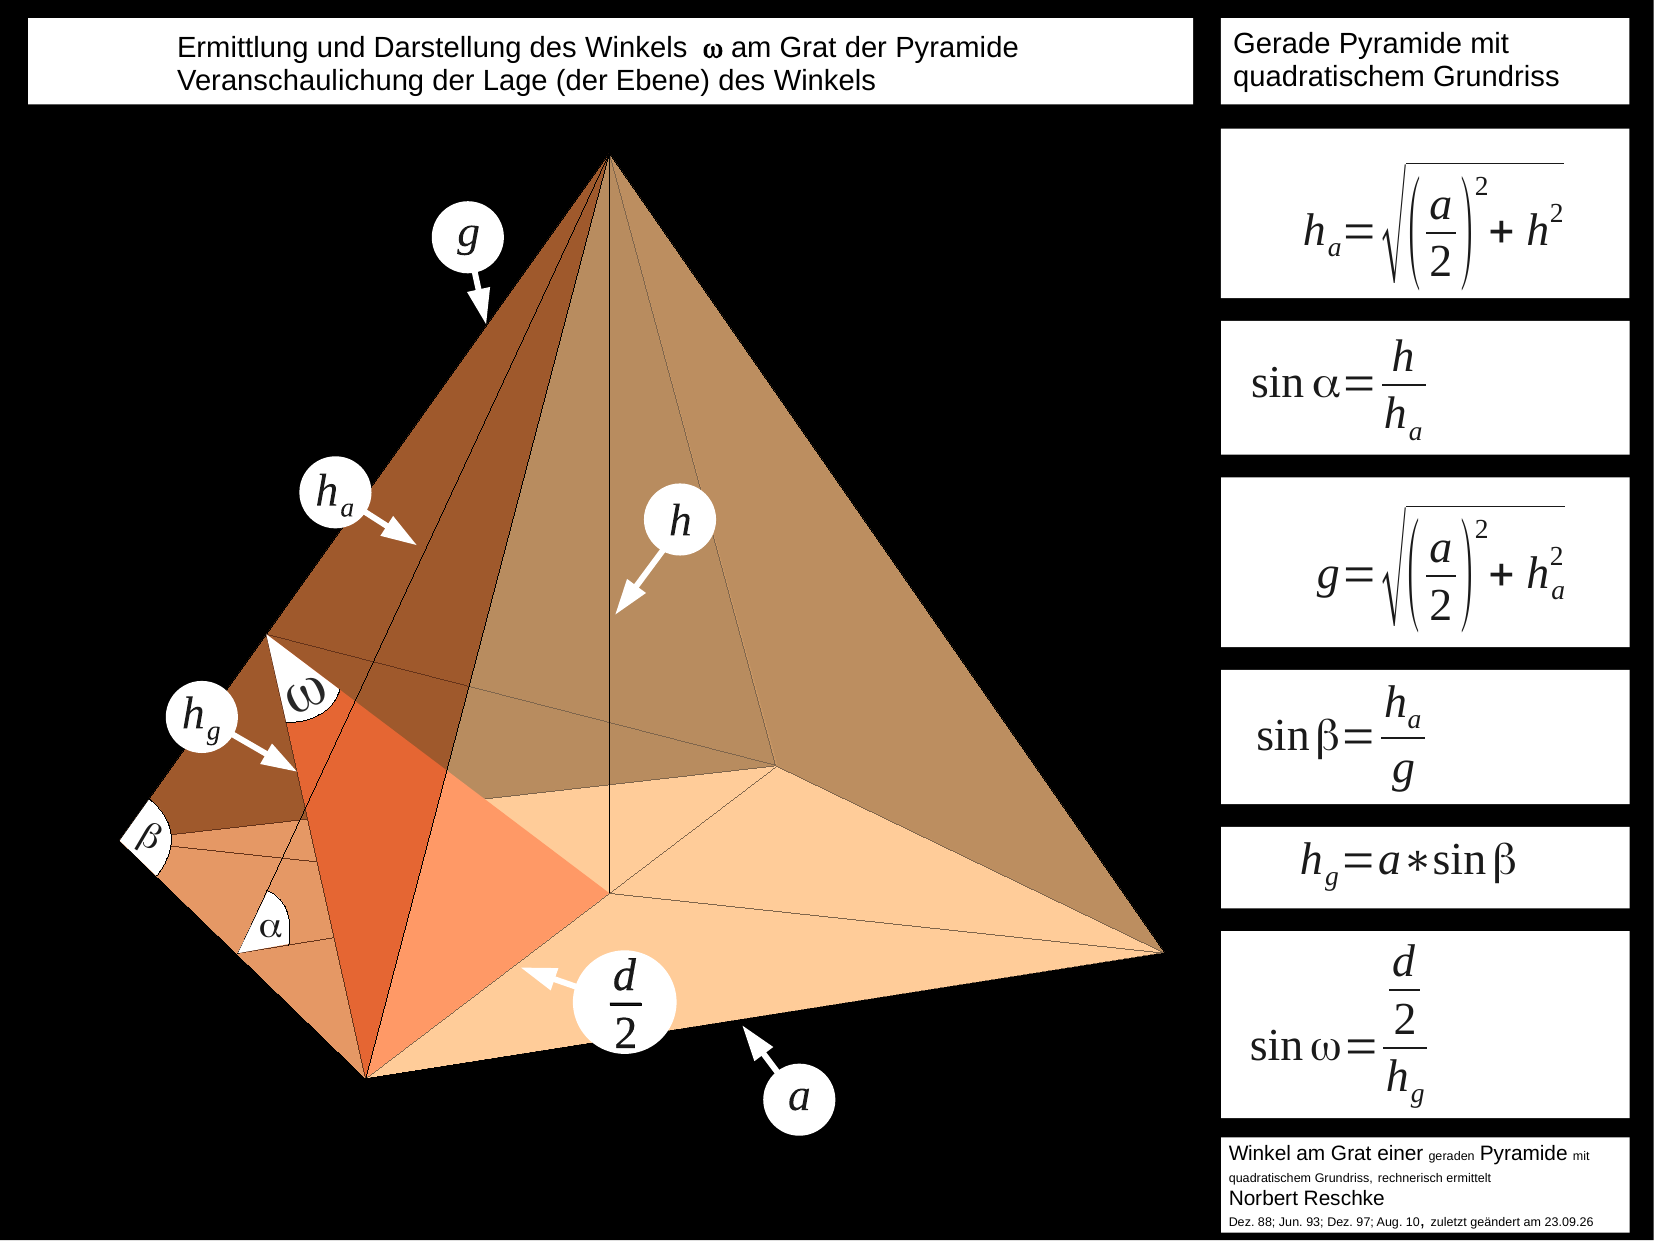

Gerade Pyramide mit quadratischem Grundriss
Ermittlung und Darstellung des Winkels ω am Grat der Pyramide
Veranschaulichung der Lage (der Ebene) des Winkels